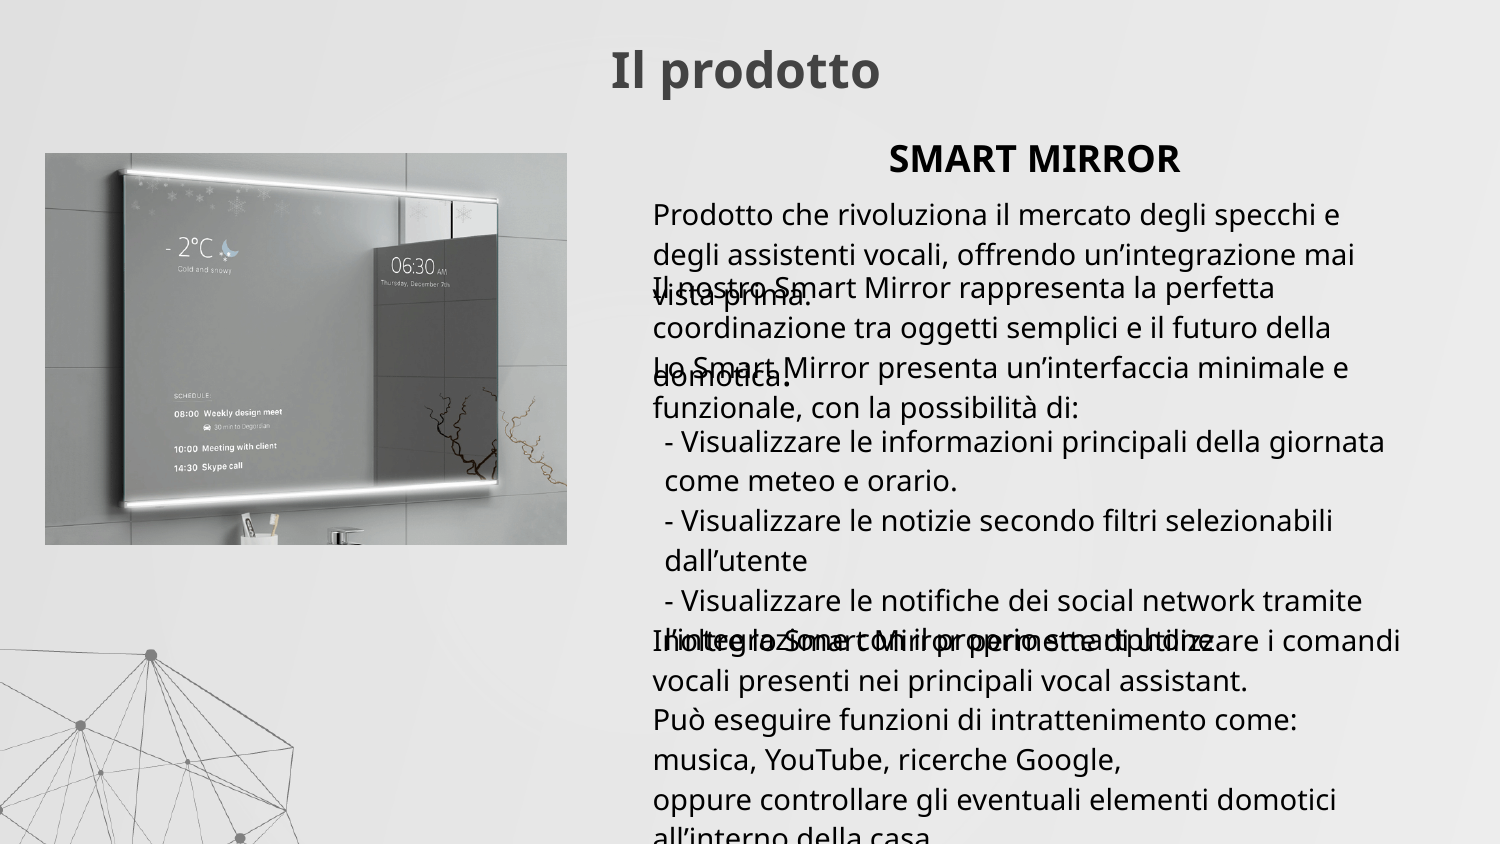

# Il prodotto
SMART MIRROR
Prodotto che rivoluziona il mercato degli specchi e degli assistenti vocali, offrendo un’integrazione mai vista prima.
Il nostro Smart Mirror rappresenta la perfetta coordinazione tra oggetti semplici e il futuro della domotica.
Lo Smart Mirror presenta un’interfaccia minimale e funzionale, con la possibilità di:
- Visualizzare le informazioni principali della giornata come meteo e orario.
- Visualizzare le notizie secondo filtri selezionabili dall’utente
- Visualizzare le notifiche dei social network tramite l’integrazione con il proprio smartphone
Inoltre lo Smart Mirror permette di utilizzare i comandi vocali presenti nei principali vocal assistant.
Può eseguire funzioni di intrattenimento come: musica, YouTube, ricerche Google,
oppure controllare gli eventuali elementi domotici all’interno della casa.